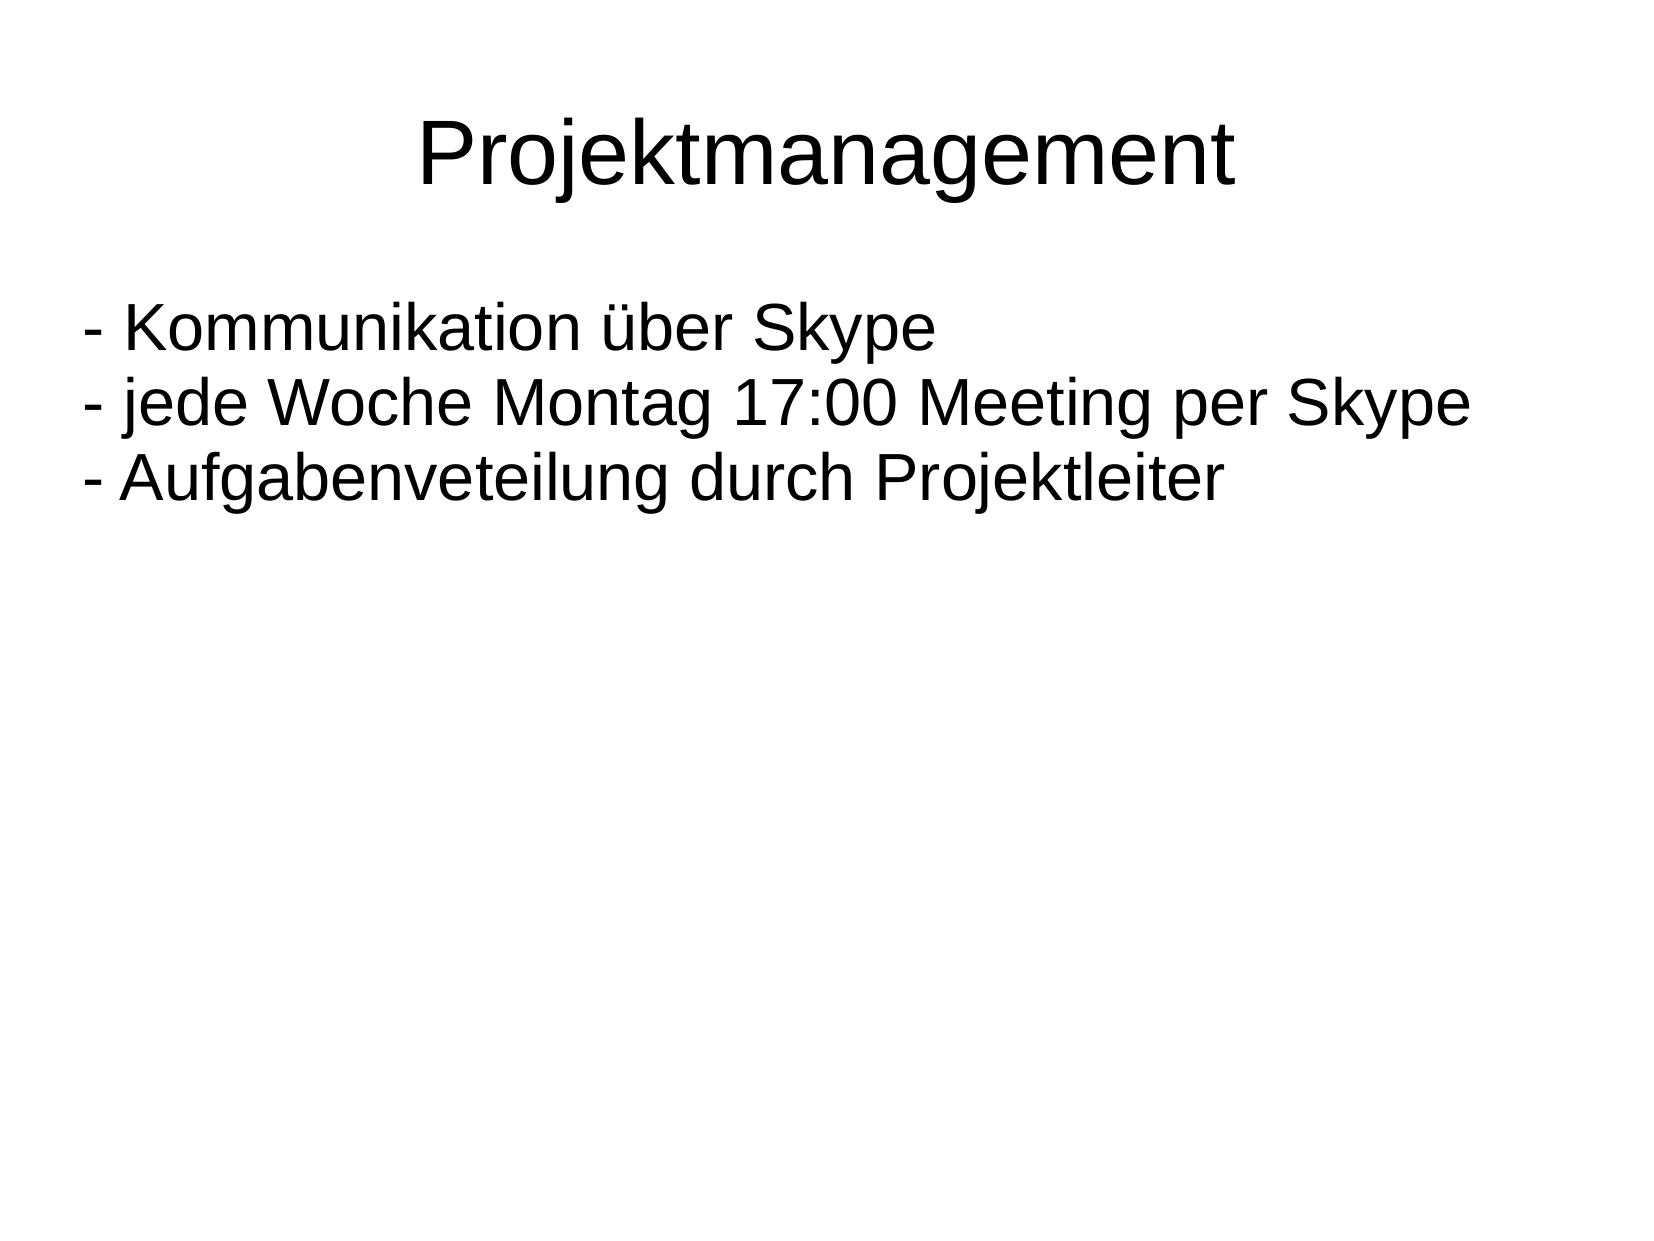

# Projektmanagement
- Kommunikation über Skype
- jede Woche Montag 17:00 Meeting per Skype
- Aufgabenveteilung durch Projektleiter